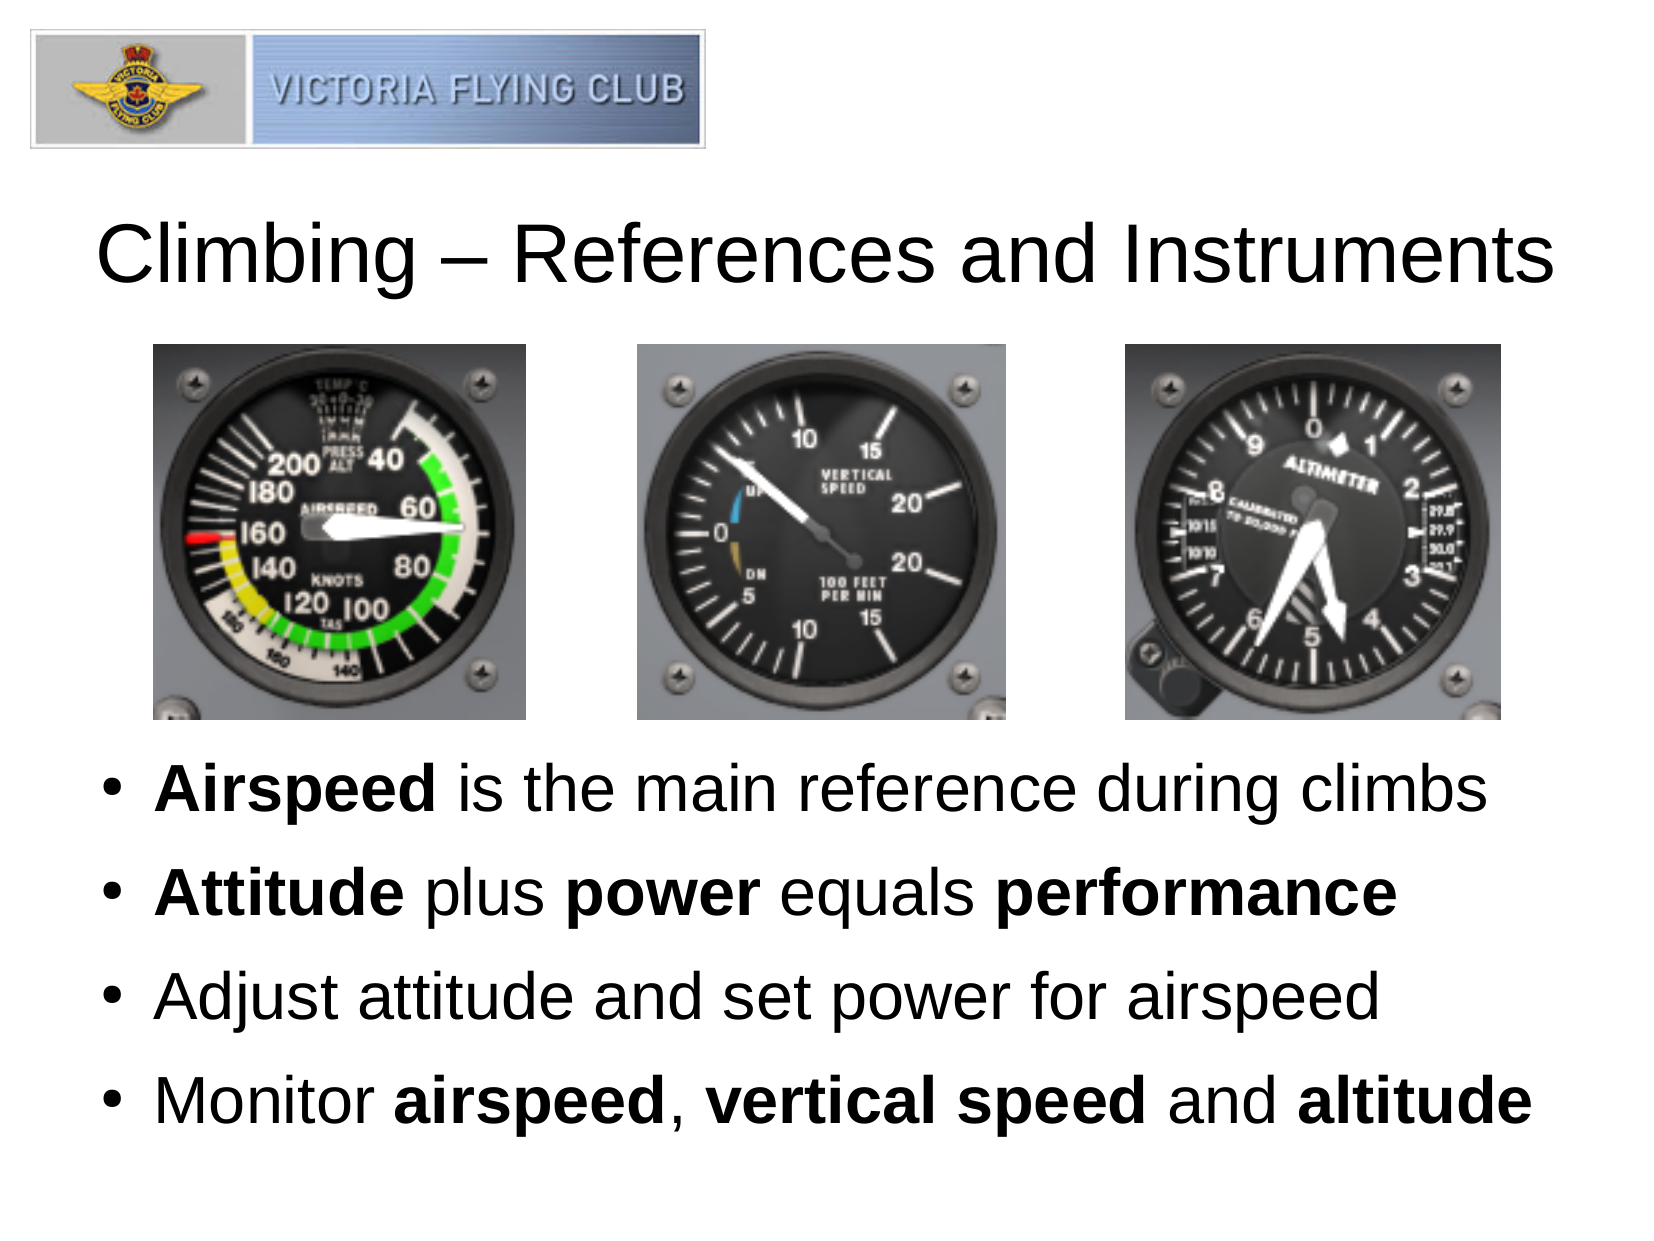

# Climbing – References and Instruments
Airspeed is the main reference during climbs
Attitude plus power equals performance
Adjust attitude and set power for airspeed
Monitor airspeed, vertical speed and altitude